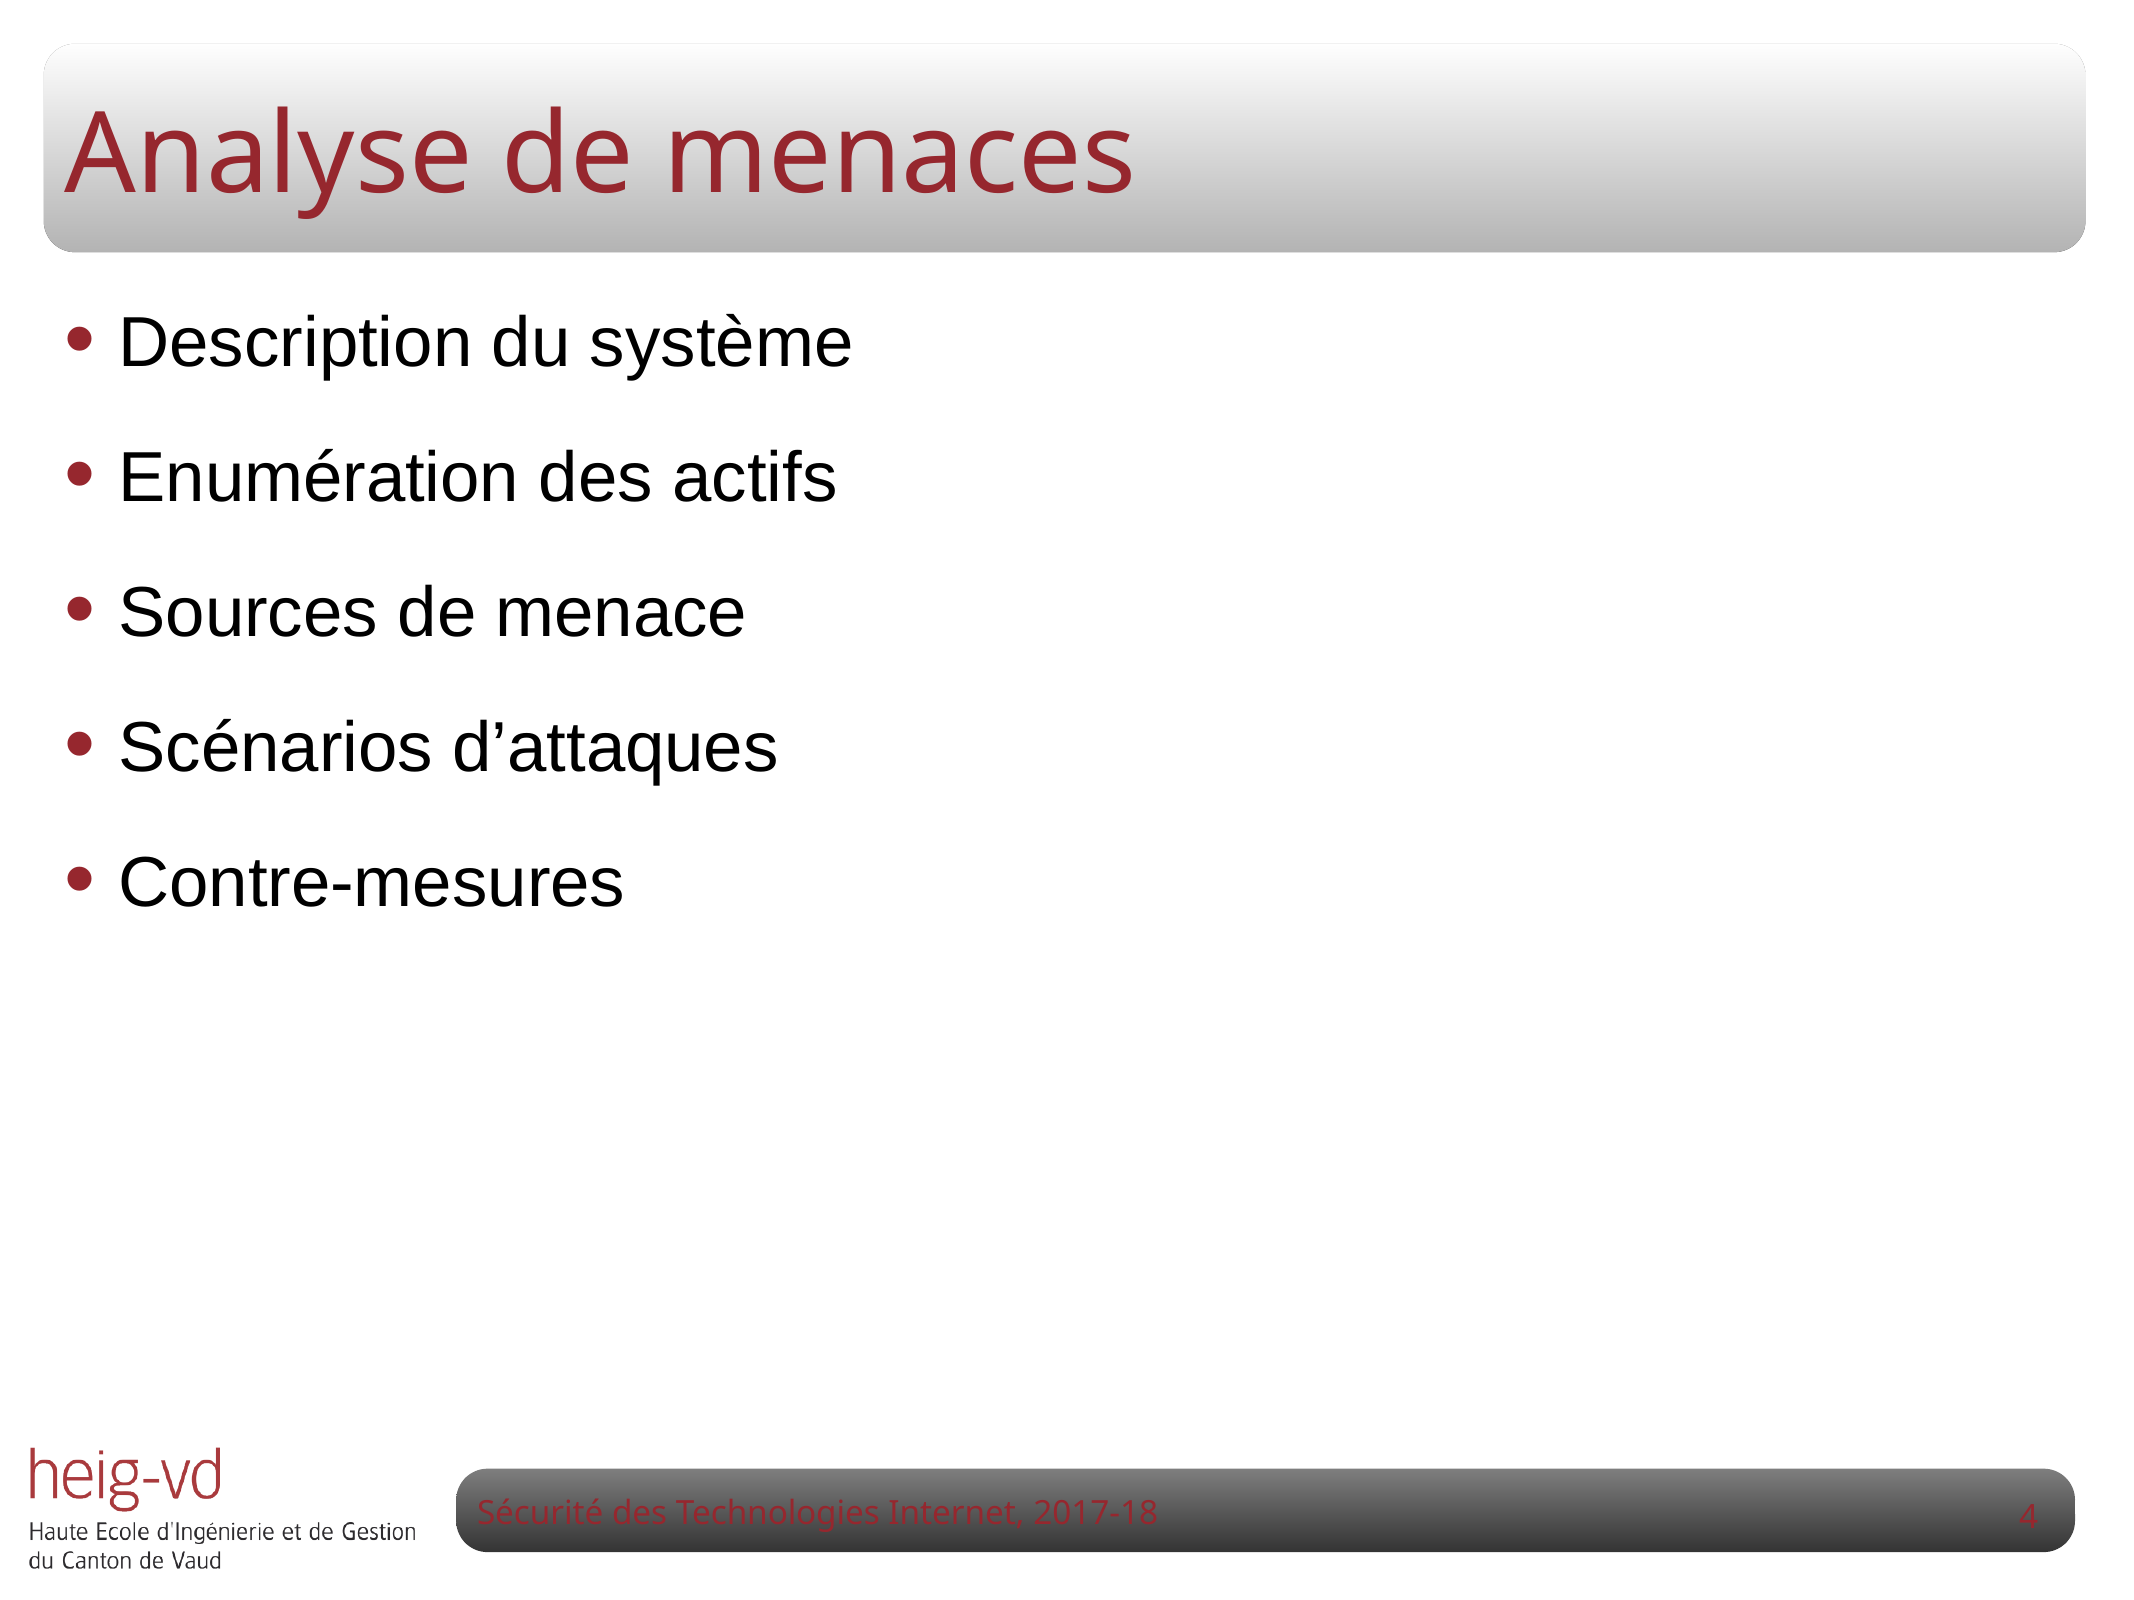

# Analyse de menaces
Description du système
Enumération des actifs
Sources de menace
Scénarios d’attaques
Contre-mesures